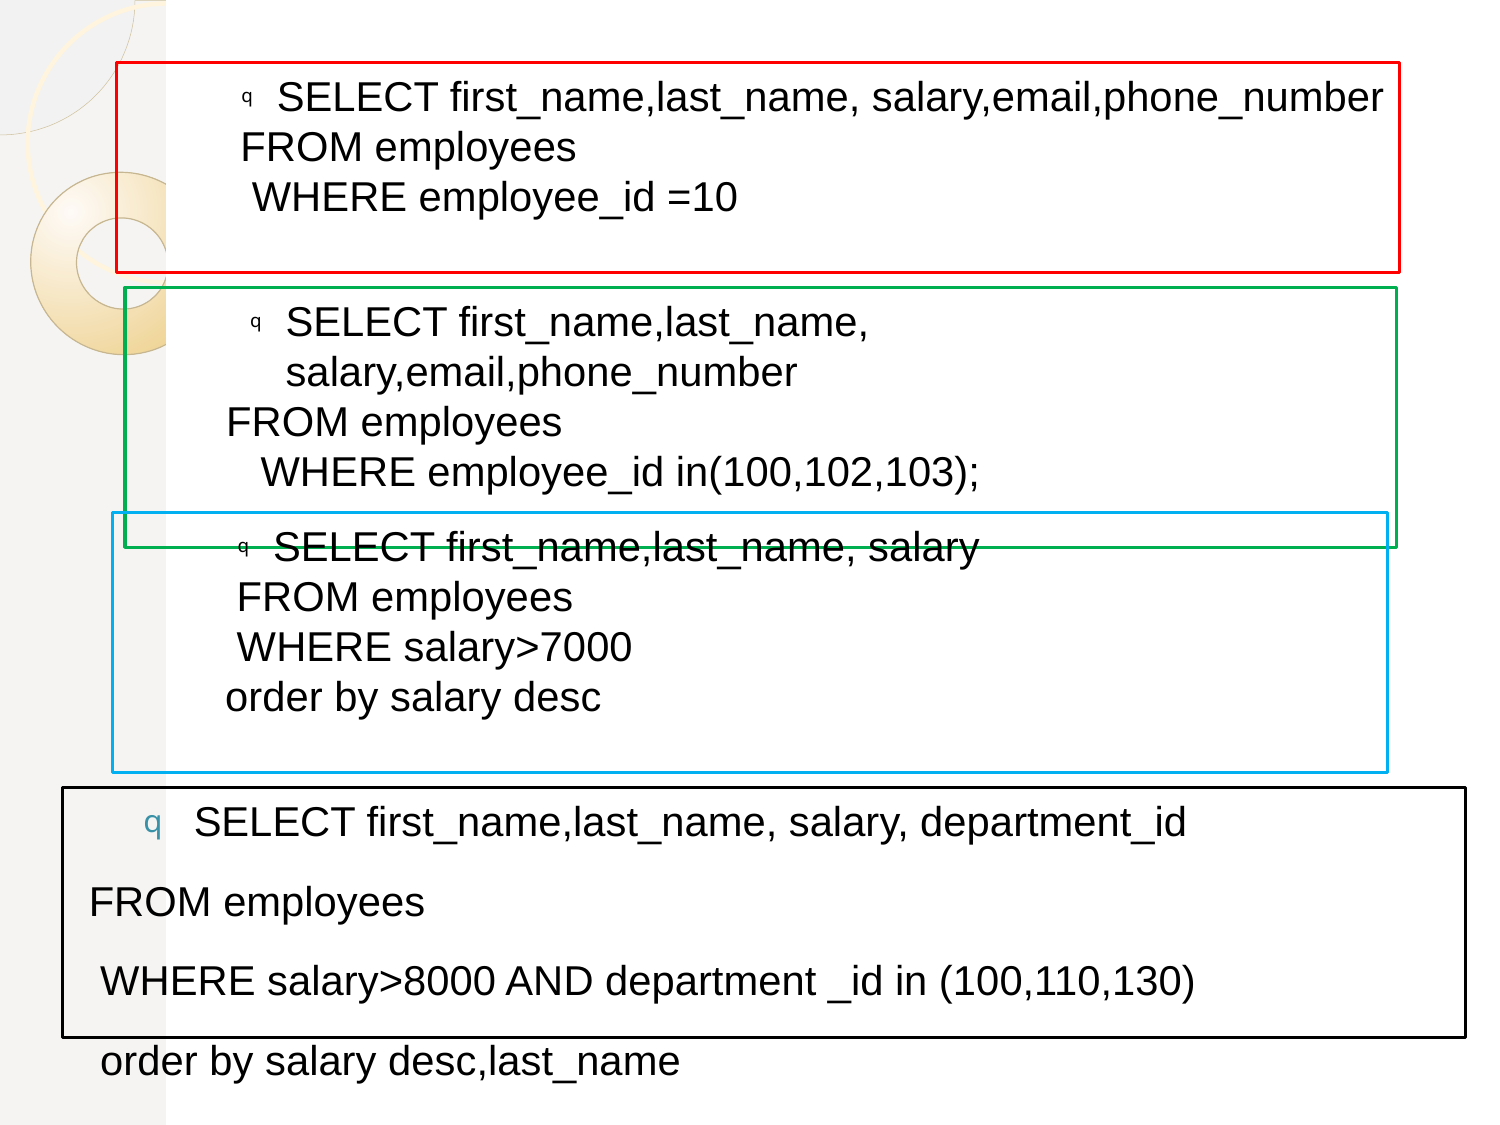

SELECT first_name,last_name, salary,email,phone_number
 FROM employees
 WHERE employee_id =10
SELECT first_name,last_name, salary,email,phone_number
 FROM employees
 WHERE employee_id in(100,102,103);
SELECT first_name,last_name, salary
 FROM employees
 WHERE salary>7000
 order by salary desc
# SELECT first_name,last_name, salary, department_id
 FROM employees
 WHERE salary>8000 AND department _id in (100,110,130)
 order by salary desc,last_name